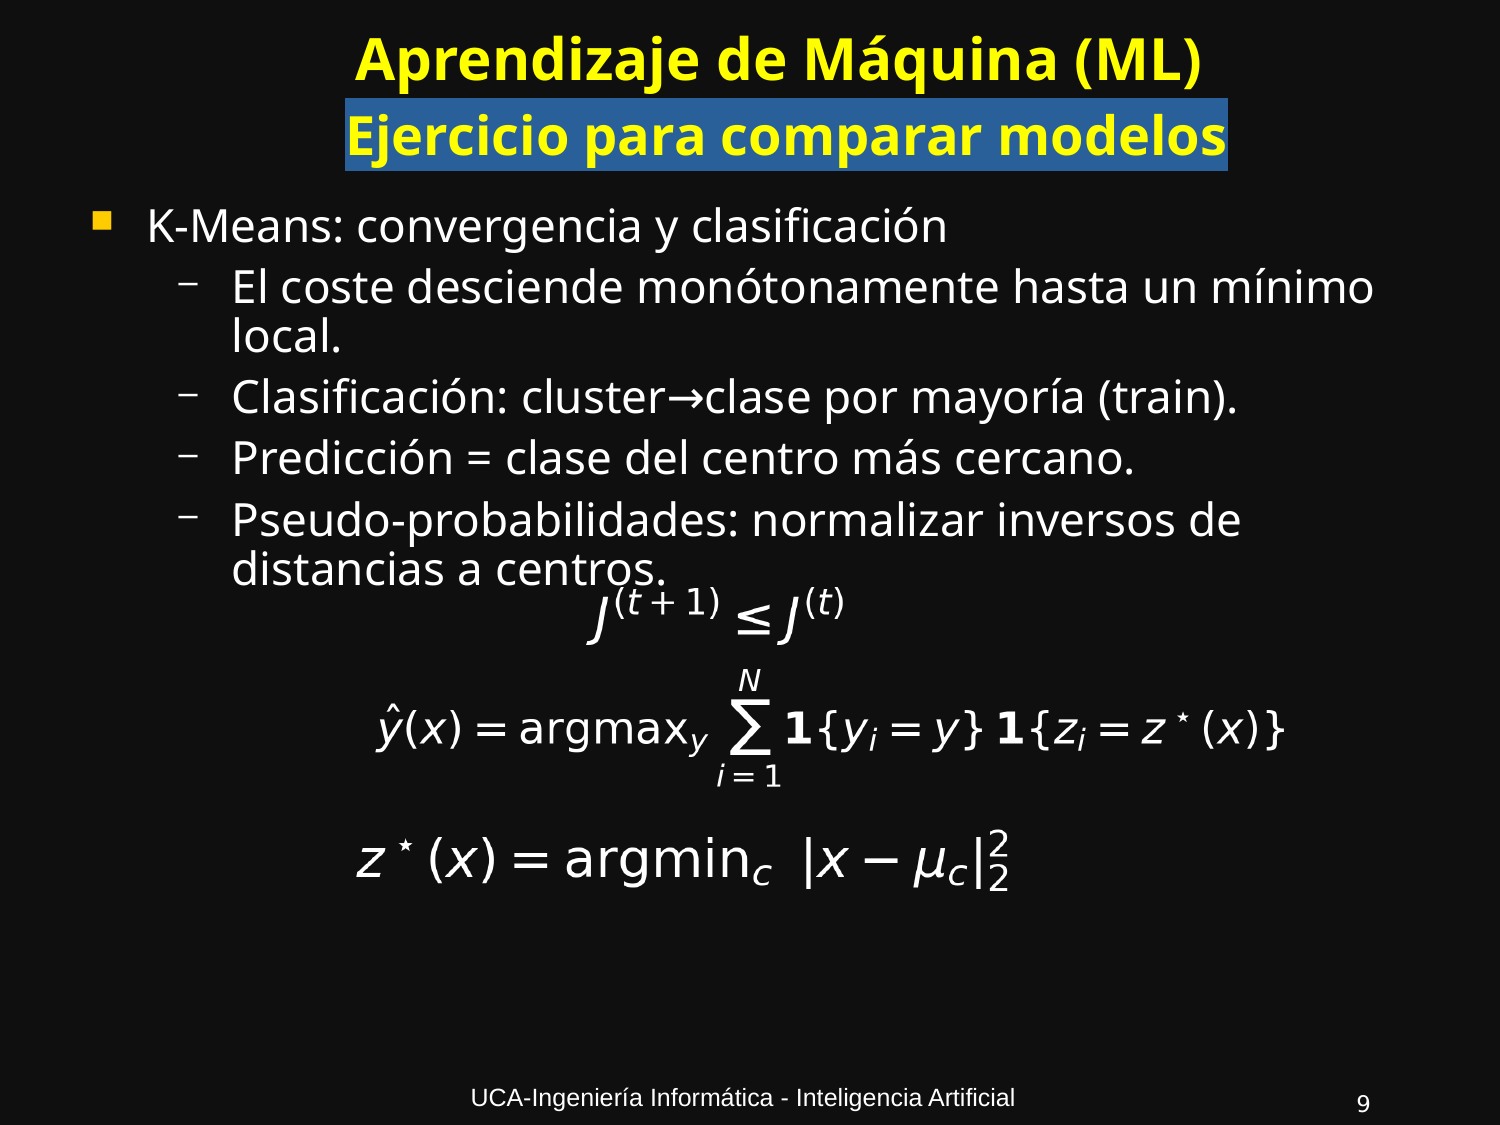

# Aprendizaje de Máquina (ML) Ejercicio para comparar modelos
K-Means: convergencia y clasificación
El coste desciende monótonamente hasta un mínimo local.
Clasificación: cluster→clase por mayoría (train).
Predicción = clase del centro más cercano.
Pseudo-probabilidades: normalizar inversos de distancias a centros.